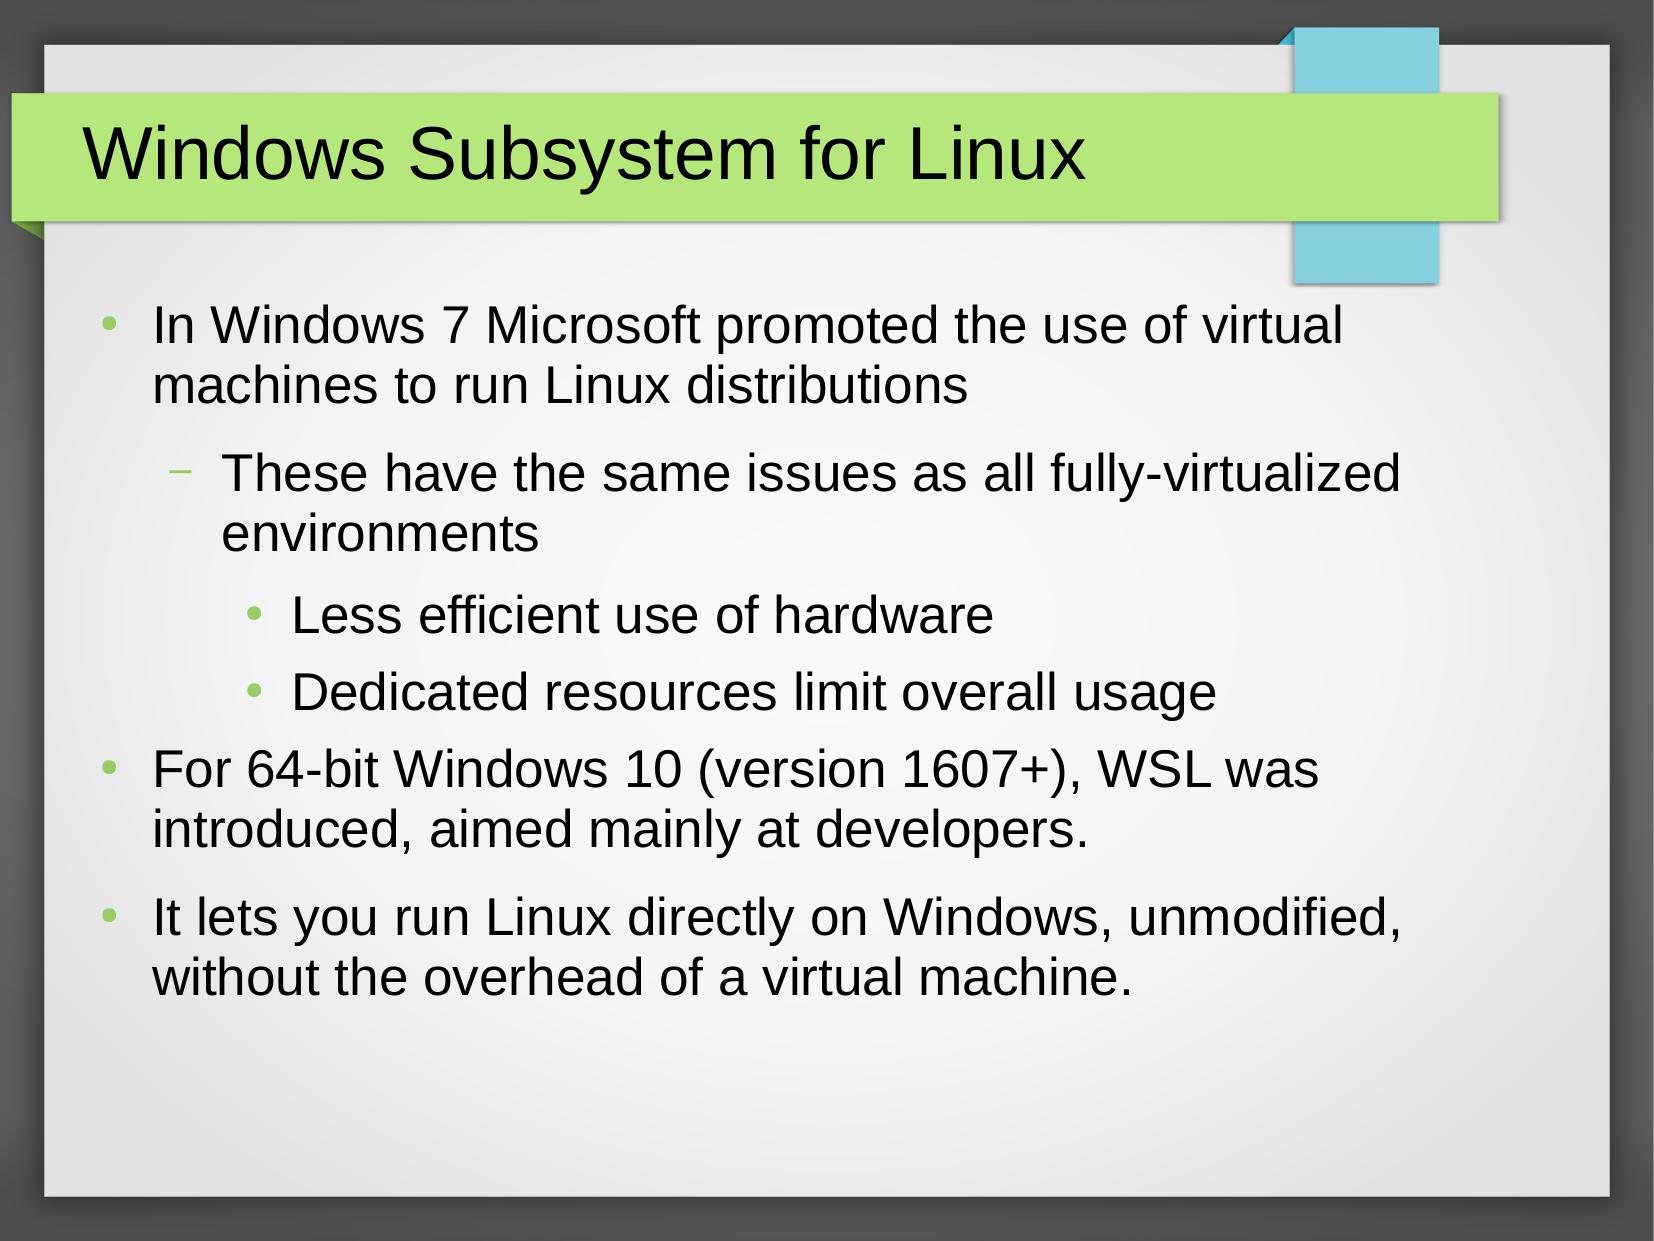

# Windows Subsystem for Linux
In Windows 7 Microsoft promoted the use of virtual machines to run Linux distributions
These have the same issues as all fully-virtualized environments
Less efficient use of hardware
Dedicated resources limit overall usage
For 64-bit Windows 10 (version 1607+), WSL was introduced, aimed mainly at developers.
It lets you run Linux directly on Windows, unmodified, without the overhead of a virtual machine.